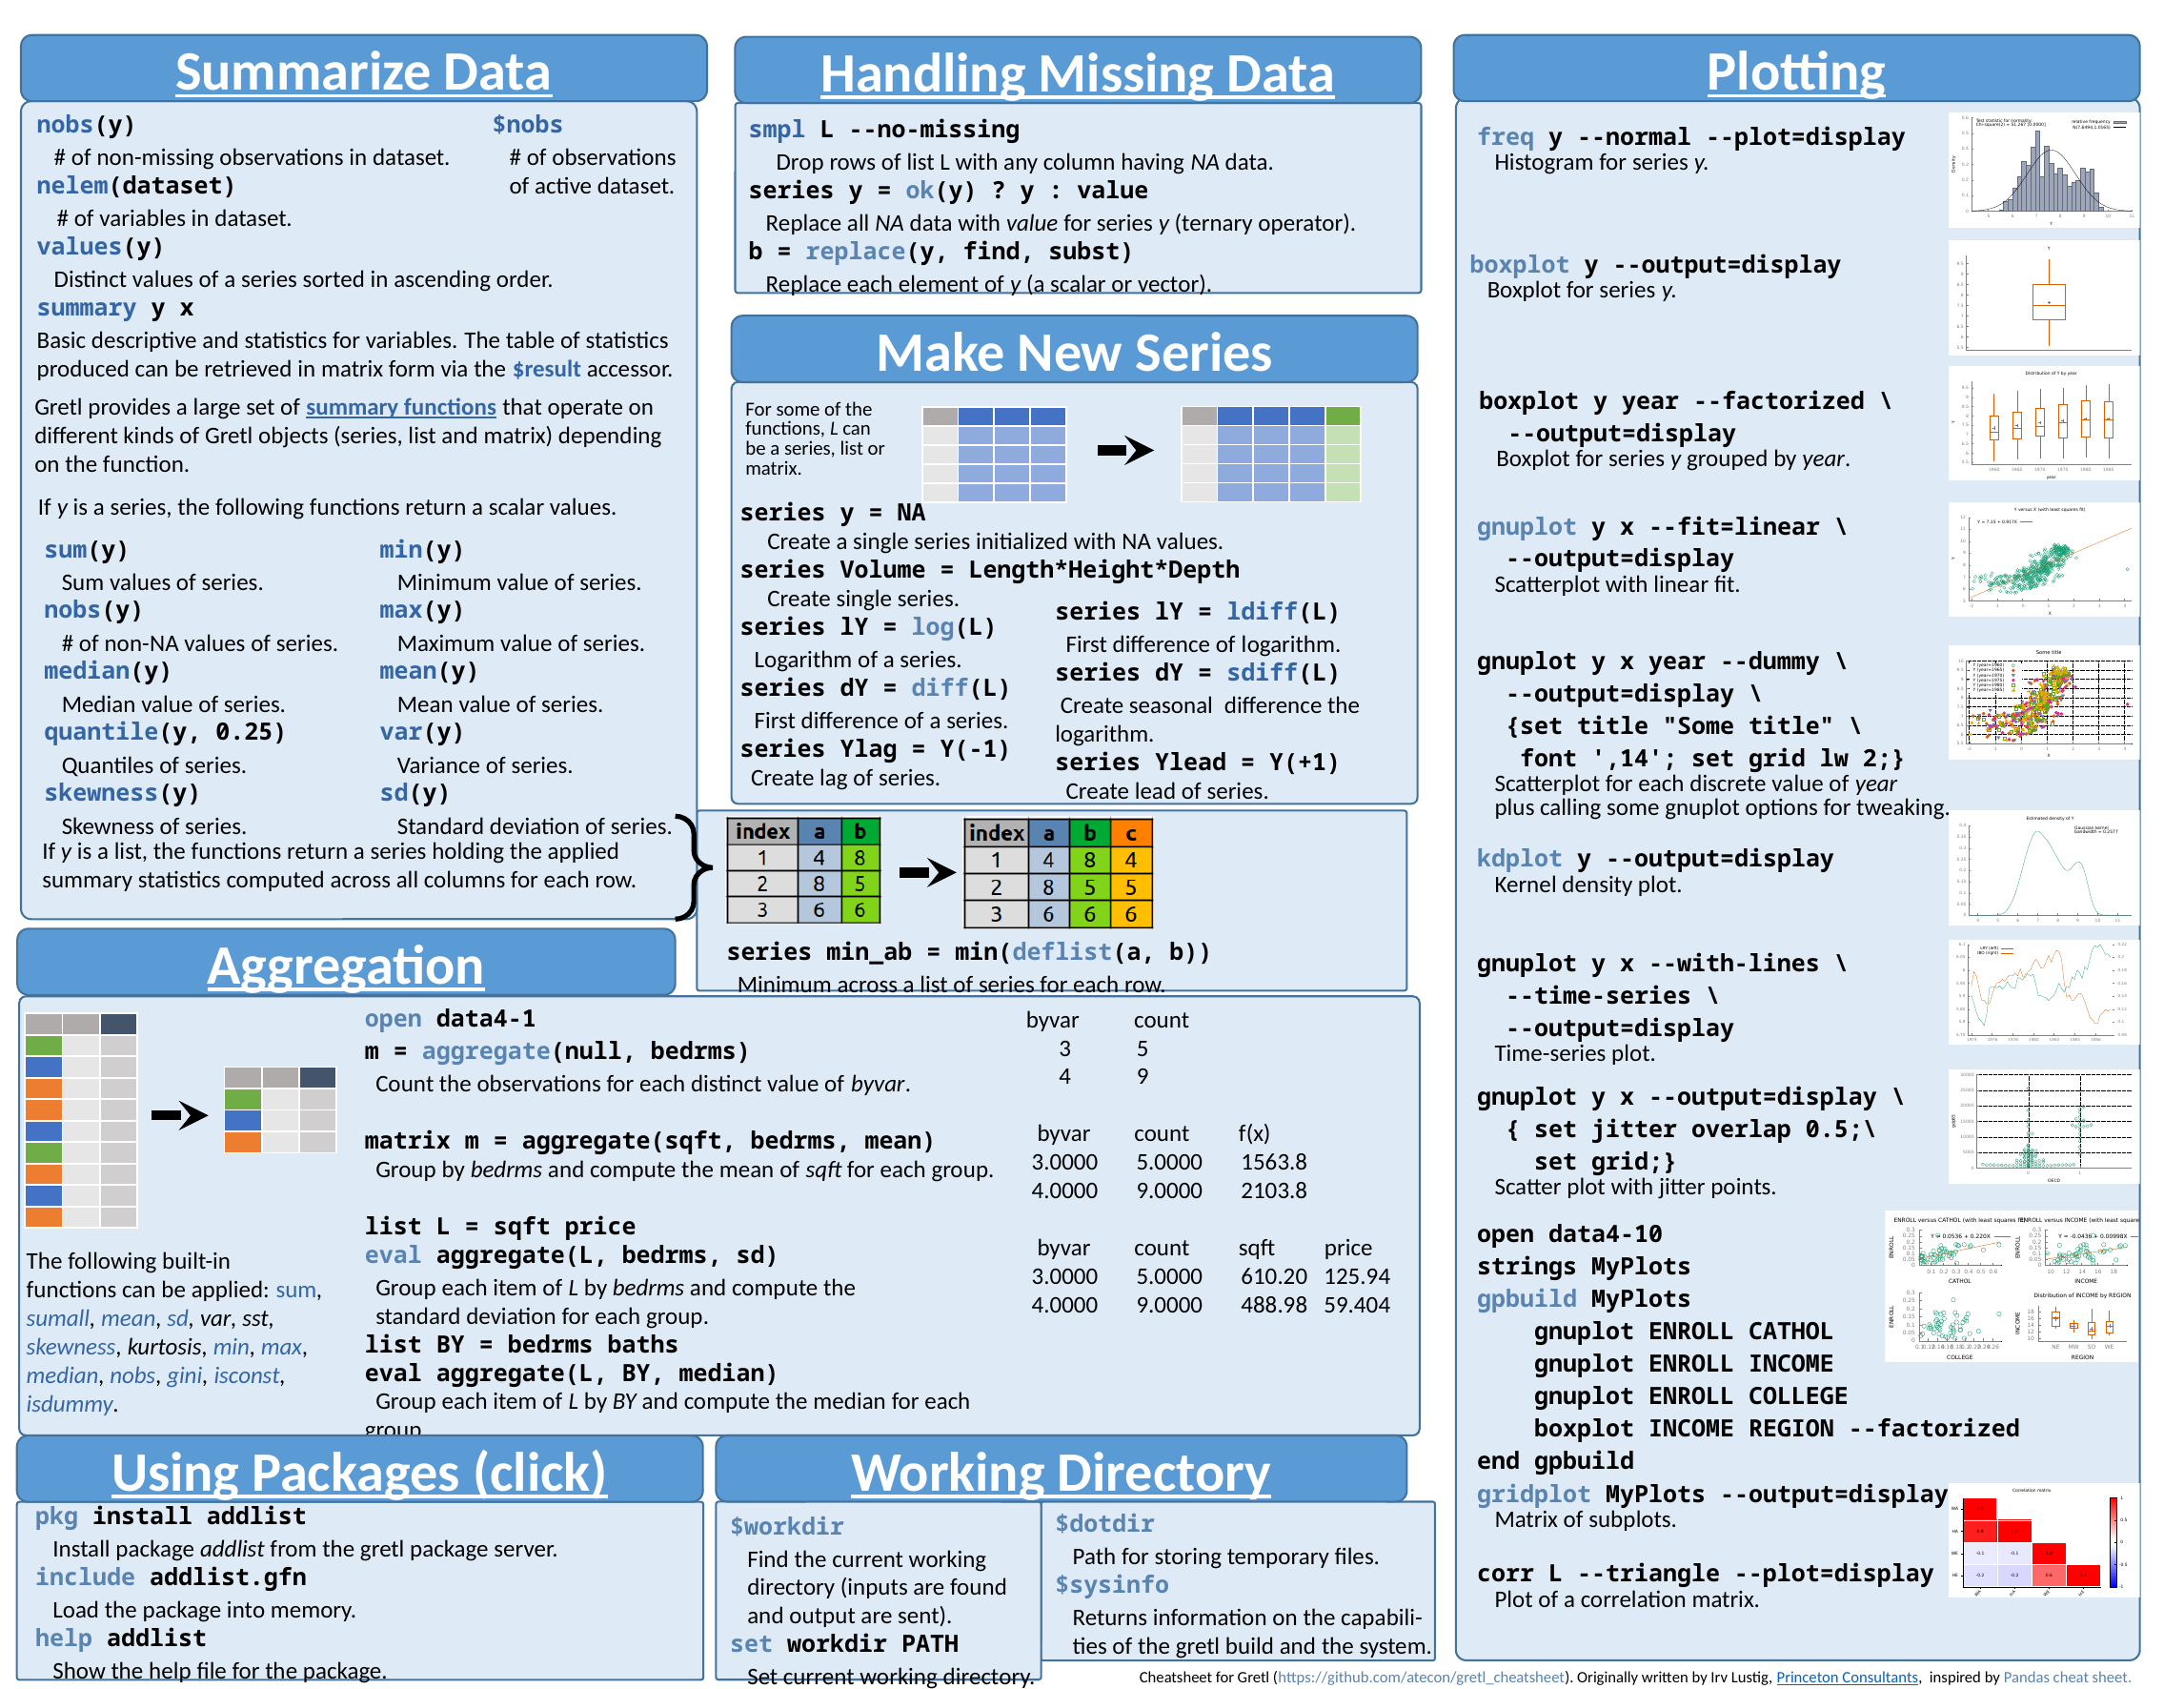

Summarize Data
Plotting
Handling Missing Data
nobs(y)
# of non-missing observations in dataset.
nelem(dataset)
 # of variables in dataset.
values(y)
Distinct values of a series sorted in ascending order.
summary y x
Basic descriptive and statistics for variables. The table of statistics produced can be retrieved in matrix form via the $result accessor.
$nobs
# of observations of active dataset.
smpl L --no-missing
 Drop rows of list L with any column having NA data.
series y = ok(y) ? y : value
Replace all NA data with value for series y (ternary operator).
b = replace(y, find, subst)
Replace each element of y (a scalar or vector).
freq y --normal --plot=display
Histogram for series y.
boxplot y --output=display
Boxplot for series y.
Make New Series
boxplot y year --factorized \
 --output=display
Boxplot for series y grouped by year.
Gretl provides a large set of summary functions that operate on different kinds of Gretl objects (series, list and matrix) depending on the function.
For some of the functions, L can be a series, list or matrix.
| | | | | |
| --- | --- | --- | --- | --- |
| | | | | |
| | | | | |
| | | | | |
| | | | | |
| | | | |
| --- | --- | --- | --- |
| | | | |
| | | | |
| | | | |
| | | | |
If y is a series, the following functions return a scalar values.
series y = NA
 Create a single series initialized with NA values.
series Volume = Length*Height*Depth
 Create single series.
series lY = log(L)
 Logarithm of a series.
series dY = diff(L)
 First difference of a series.
series Ylag = Y(-1)
 Create lag of series.
gnuplot y x --fit=linear \
 --output=display
Scatterplot with linear fit.
sum(y)
Sum values of series.
nobs(y)
# of non-NA values of series.
median(y)
Median value of series.
quantile(y, 0.25)
Quantiles of series.
skewness(y)
Skewness of series.
min(y)
Minimum value of series.
max(y)
Maximum value of series.
mean(y)
Mean value of series.
var(y)
Variance of series.
sd(y)
Standard deviation of series.
series lY = ldiff(L)
 First difference of logarithm.
series dY = sdiff(L)
 Create seasonal difference the logarithm.
series Ylead = Y(+1)
 Create lead of series.
gnuplot y x year --dummy \
 --output=display \
 {set title "Some title" \
 font ',14'; set grid lw 2;}
Scatterplot for each discrete value of year
plus calling some gnuplot options for tweaking.
If y is a list, the functions return a series holding the applied summary statistics computed across all columns for each row.
kdplot y --output=display
Kernel density plot.
series min_ab = min(deflist(a, b))
 Minimum across a list of series for each row.
Aggregation
gnuplot y x --with-lines \
 --time-series \
 --output=display
Time-series plot.
open data4-1
m = aggregate(null, bedrms)
 Count the observations for each distinct value of byvar.
matrix m = aggregate(sqft, bedrms, mean)
 Group by bedrms and compute the mean of sqft for each group.
list L = sqft price
eval aggregate(L, bedrms, sd)
 Group each item of L by bedrms and compute the
 standard deviation for each group.
list BY = bedrms baths
eval aggregate(L, BY, median)
 Group each item of L by BY and compute the median for each group.
 byvar count
 3 5
 4 9
 byvar count f(x)
 3.0000 5.0000 1563.8
 4.0000 9.0000 2103.8
 byvar count sqft price
 3.0000 5.0000 610.20 125.94
 4.0000 9.0000 488.98 59.404
| | | |
| --- | --- | --- |
| | | |
| | | |
| | | |
| | | |
| | | |
| | | |
| | | |
| | | |
| | | |
| | | |
| --- | --- | --- |
| | | |
| | | |
| | | |
gnuplot y x --output=display \
 { set jitter overlap 0.5;\
 set grid;}
Scatter plot with jitter points.
open data4-10
strings MyPlots
gpbuild MyPlots
 gnuplot ENROLL CATHOL
 gnuplot ENROLL INCOME
 gnuplot ENROLL COLLEGE
 boxplot INCOME REGION --factorized
end gpbuild
gridplot MyPlots --output=display
Matrix of subplots.
corr L --triangle --plot=display
Plot of a correlation matrix.
The following built-in functions can be applied: sum, sumall, mean, sd, var, sst, skewness, kurtosis, min, max, median, nobs, gini, isconst, isdummy.
Working Directory
Using Packages (click)
pkg install addlist
Install package addlist from the gretl package server.
include addlist.gfn
Load the package into memory.
help addlist
Show the help file for the package.
$dotdir
Path for storing temporary files.
$sysinfo
Returns information on the capabili-
ties of the gretl build and the system.
$workdir
Find the current working directory (inputs are found
and output are sent).
set workdir PATH
Set current working directory.
Cheatsheet for Gretl (https://github.com/atecon/gretl_cheatsheet). Originally written by Irv Lustig, Princeton Consultants, inspired by Pandas cheat sheet.